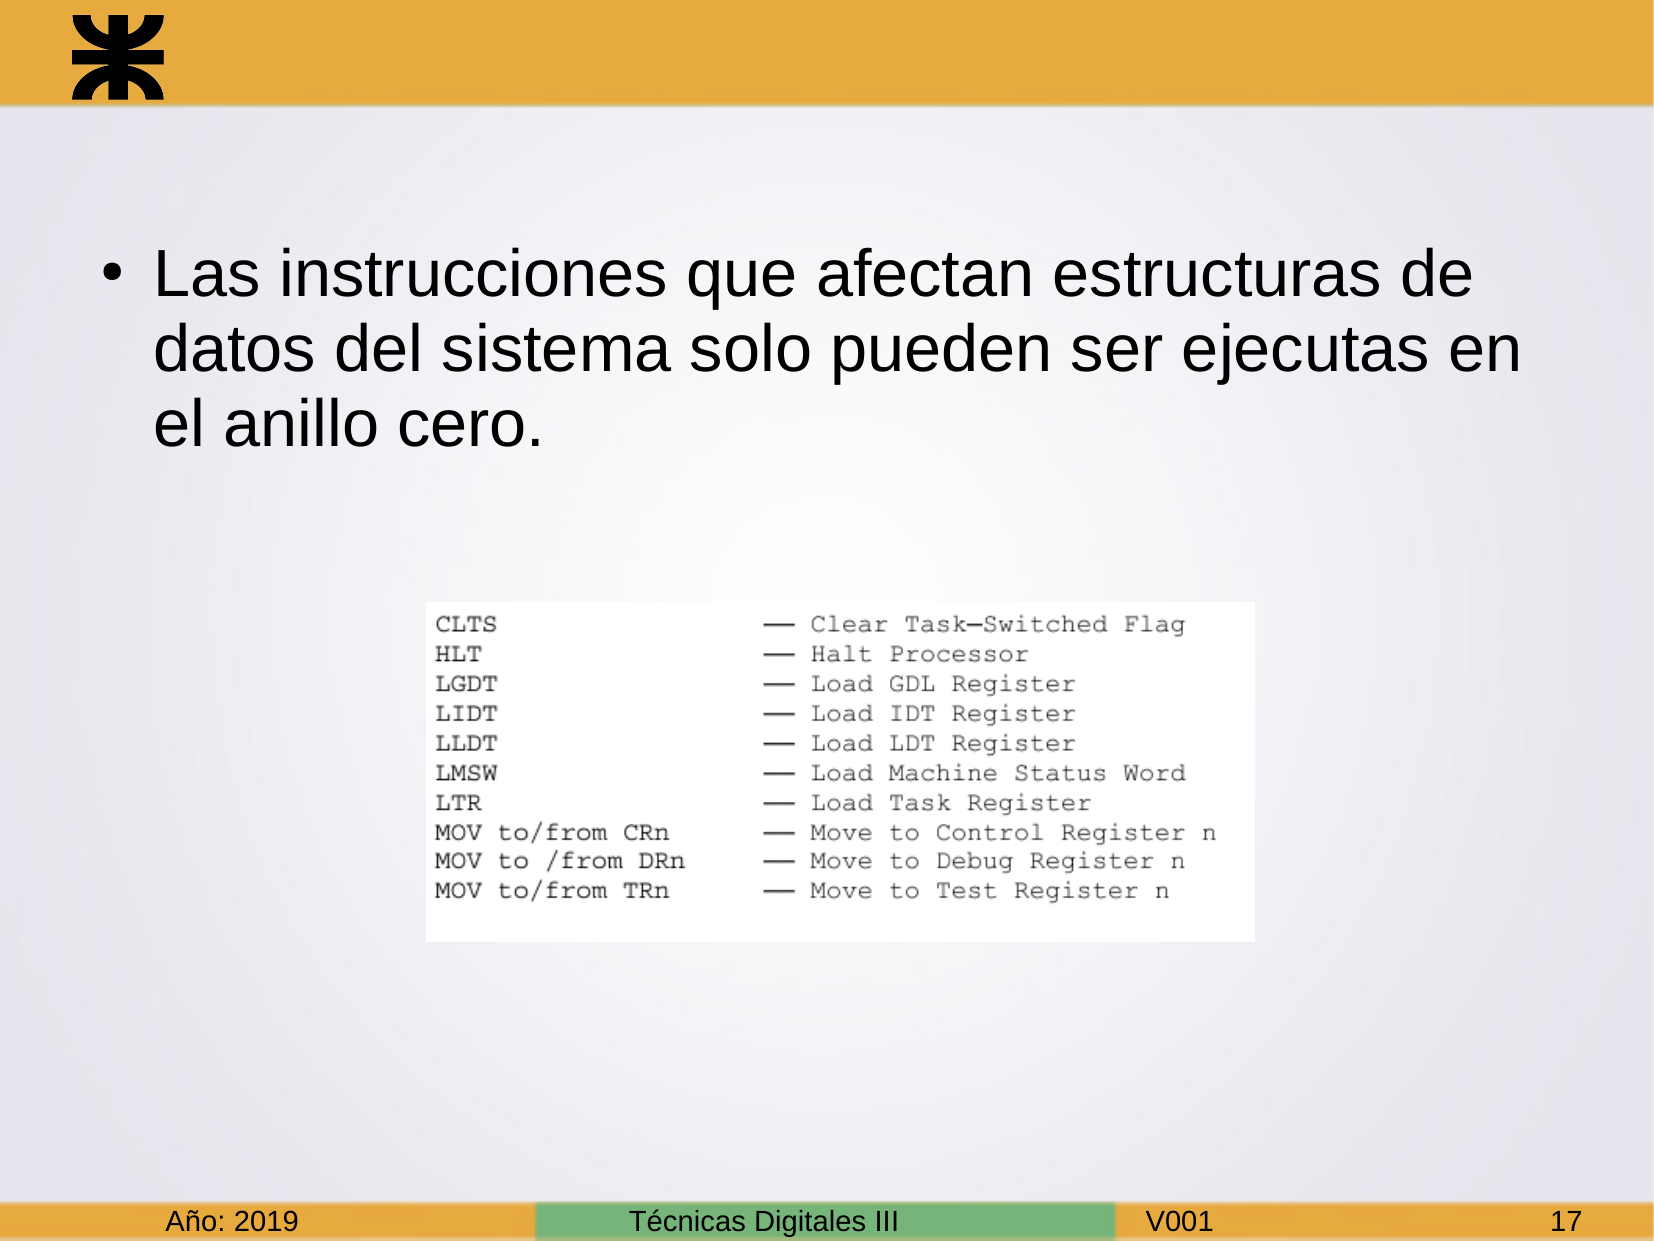

#
Las instrucciones que afectan estructuras de datos del sistema solo pueden ser ejecutas en el anillo cero.
2013
Técnicas Digitales III
17